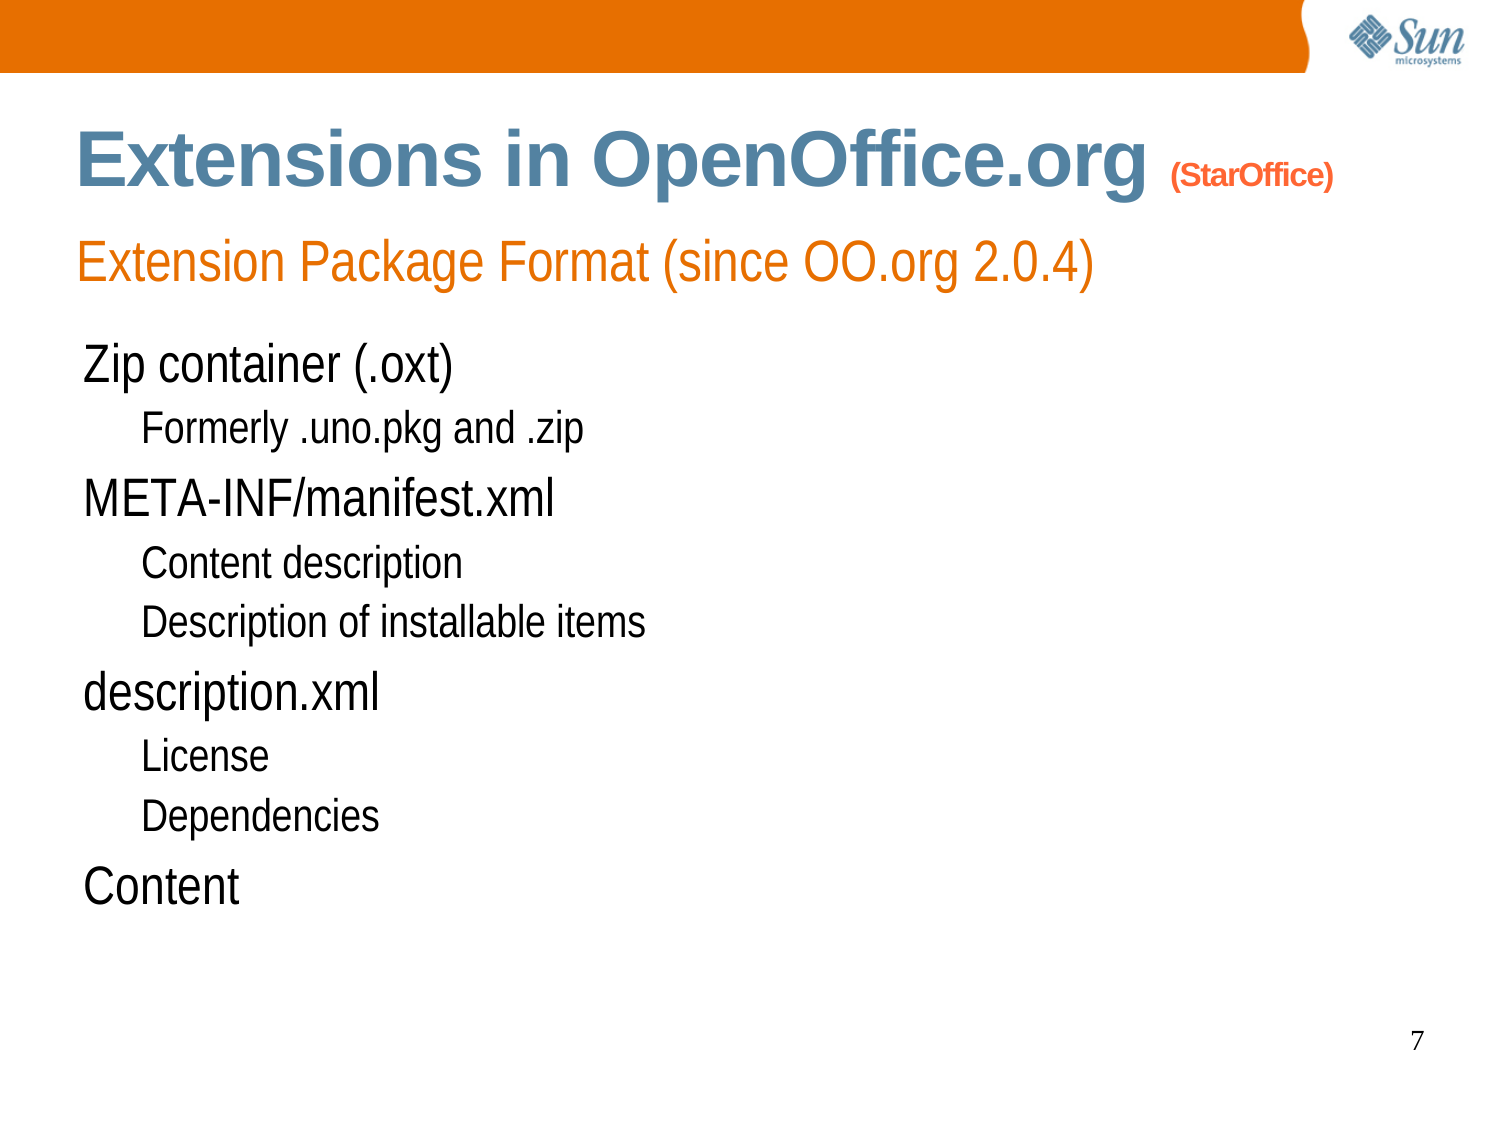

# Extensions in OpenOffice.org (StarOffice)
Extension Package Format (since OO.org 2.0.4)
Zip container (.oxt)
Formerly .uno.pkg and .zip
META-INF/manifest.xml
Content description
Description of installable items
description.xml
License
Dependencies
Content
7